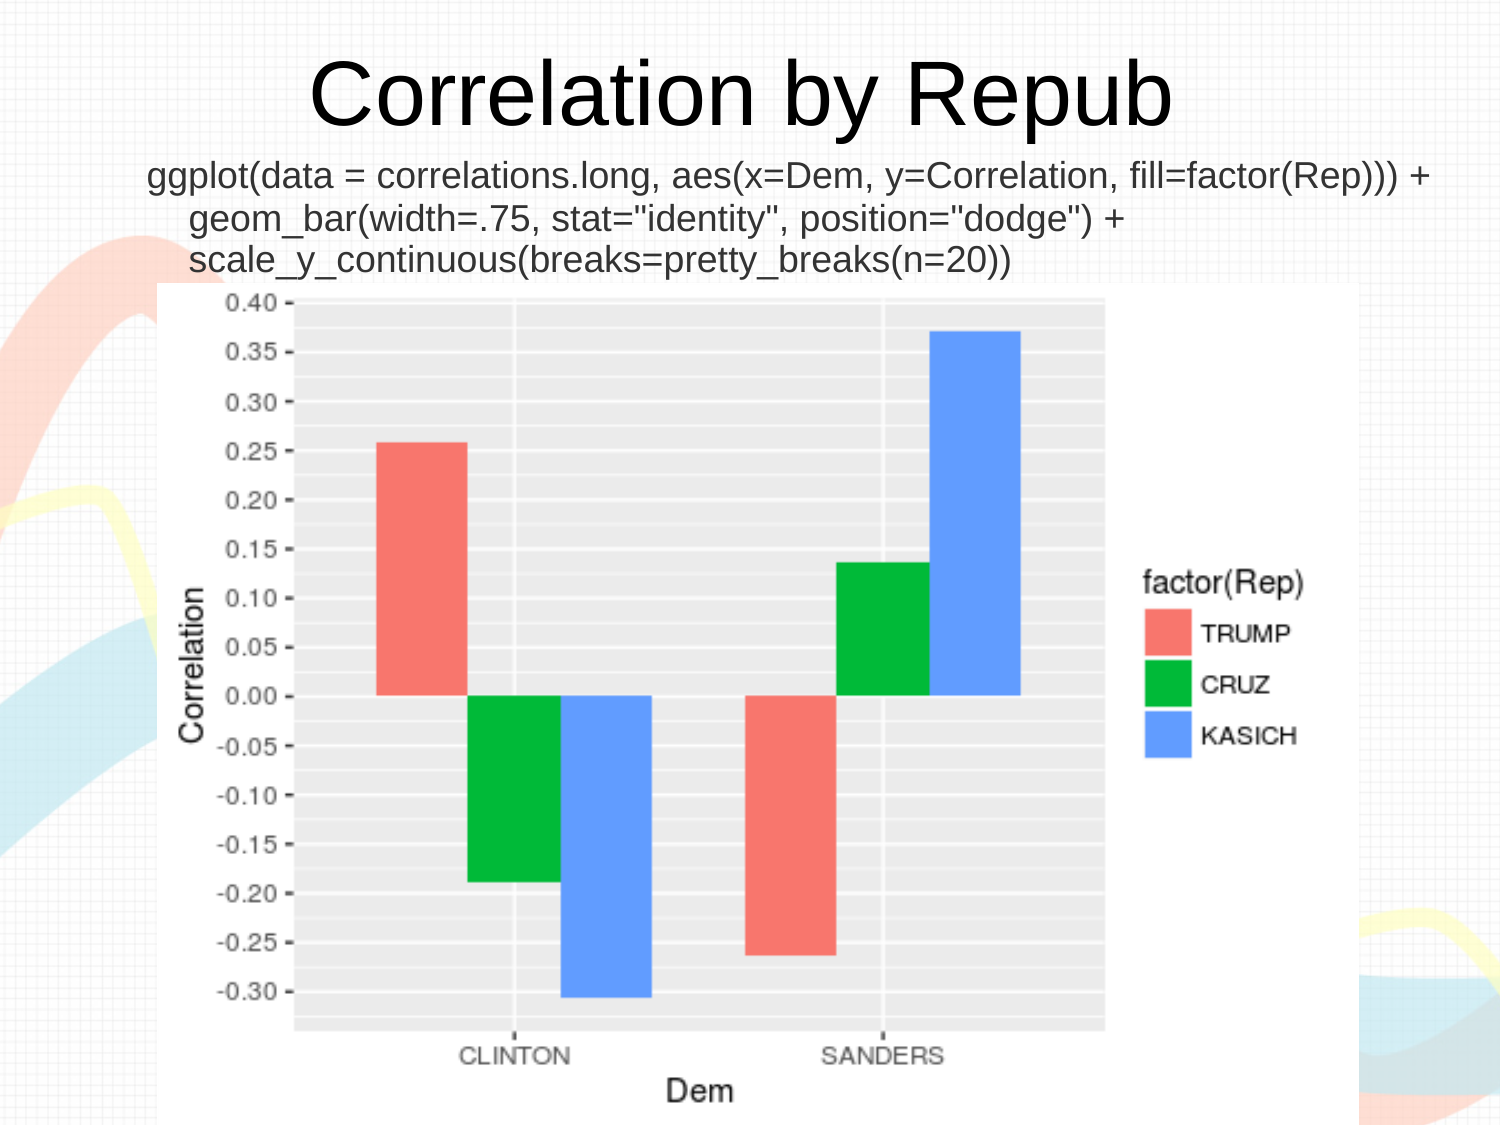

# Correlation by Repub
ggplot(data = correlations.long, aes(x=Dem, y=Correlation, fill=factor(Rep))) +
 geom_bar(width=.75, stat="identity", position="dodge") +
 scale_y_continuous(breaks=pretty_breaks(n=20))